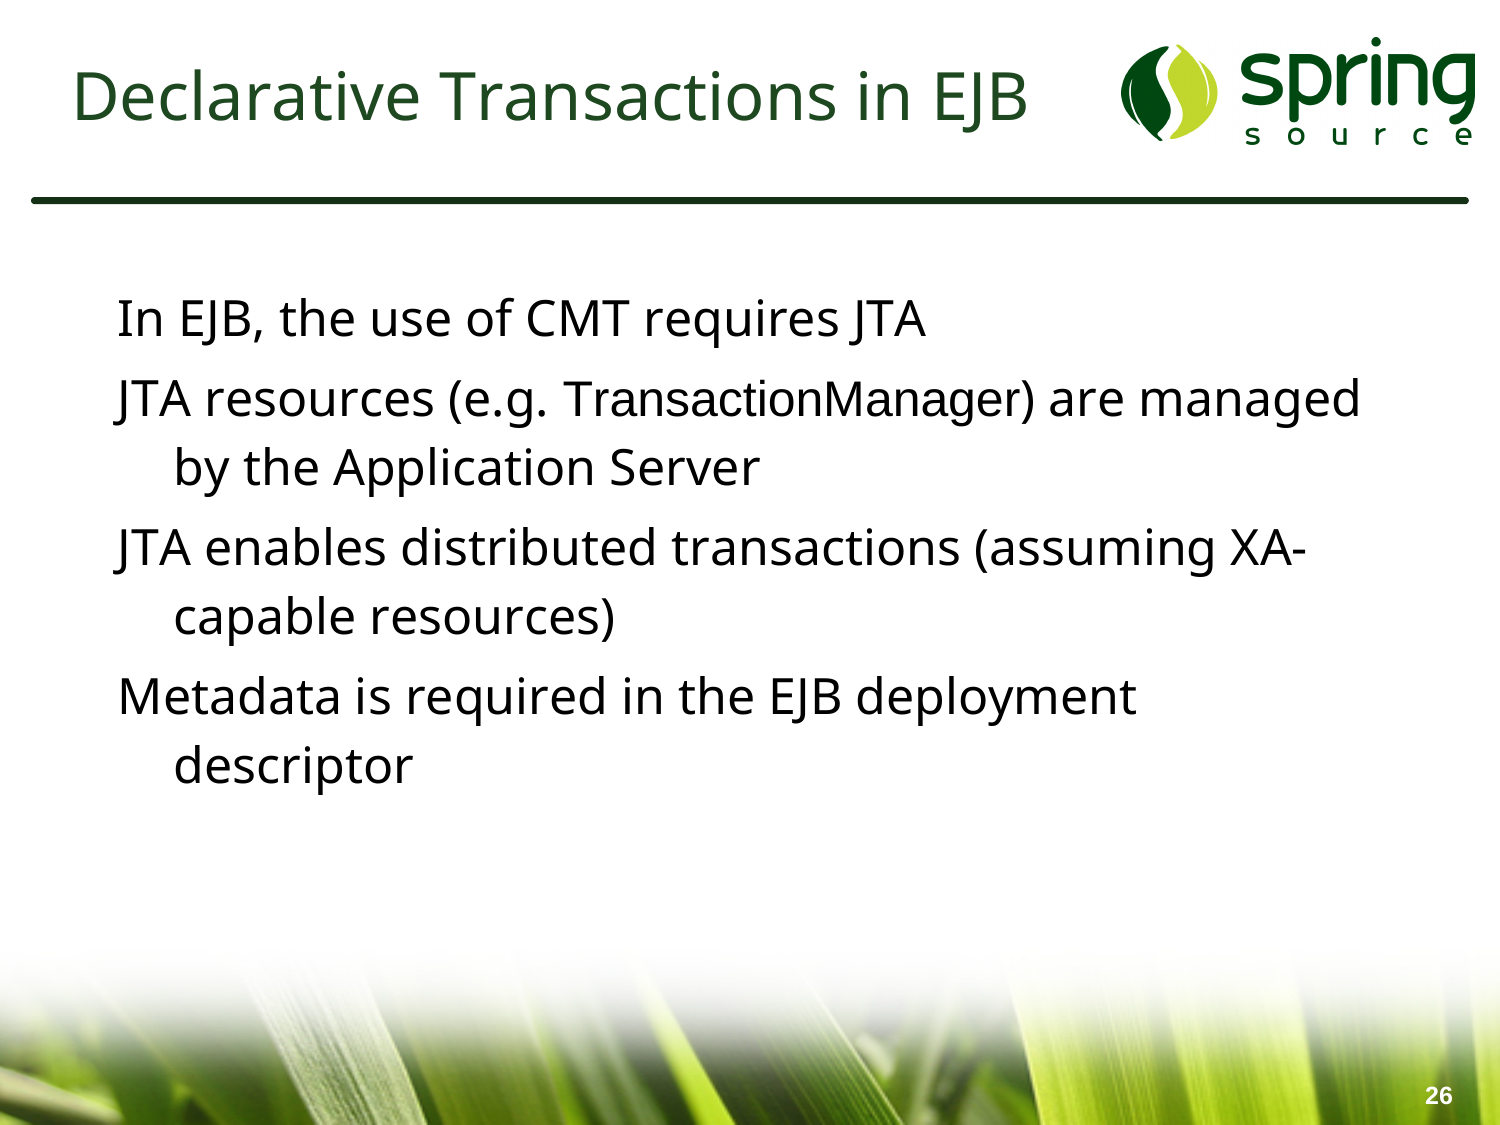

# Declarative Transactions in EJB
In EJB, the use of CMT requires JTA
JTA resources (e.g. TransactionManager) are managed by the Application Server
JTA enables distributed transactions (assuming XA-capable resources)
Metadata is required in the EJB deployment descriptor